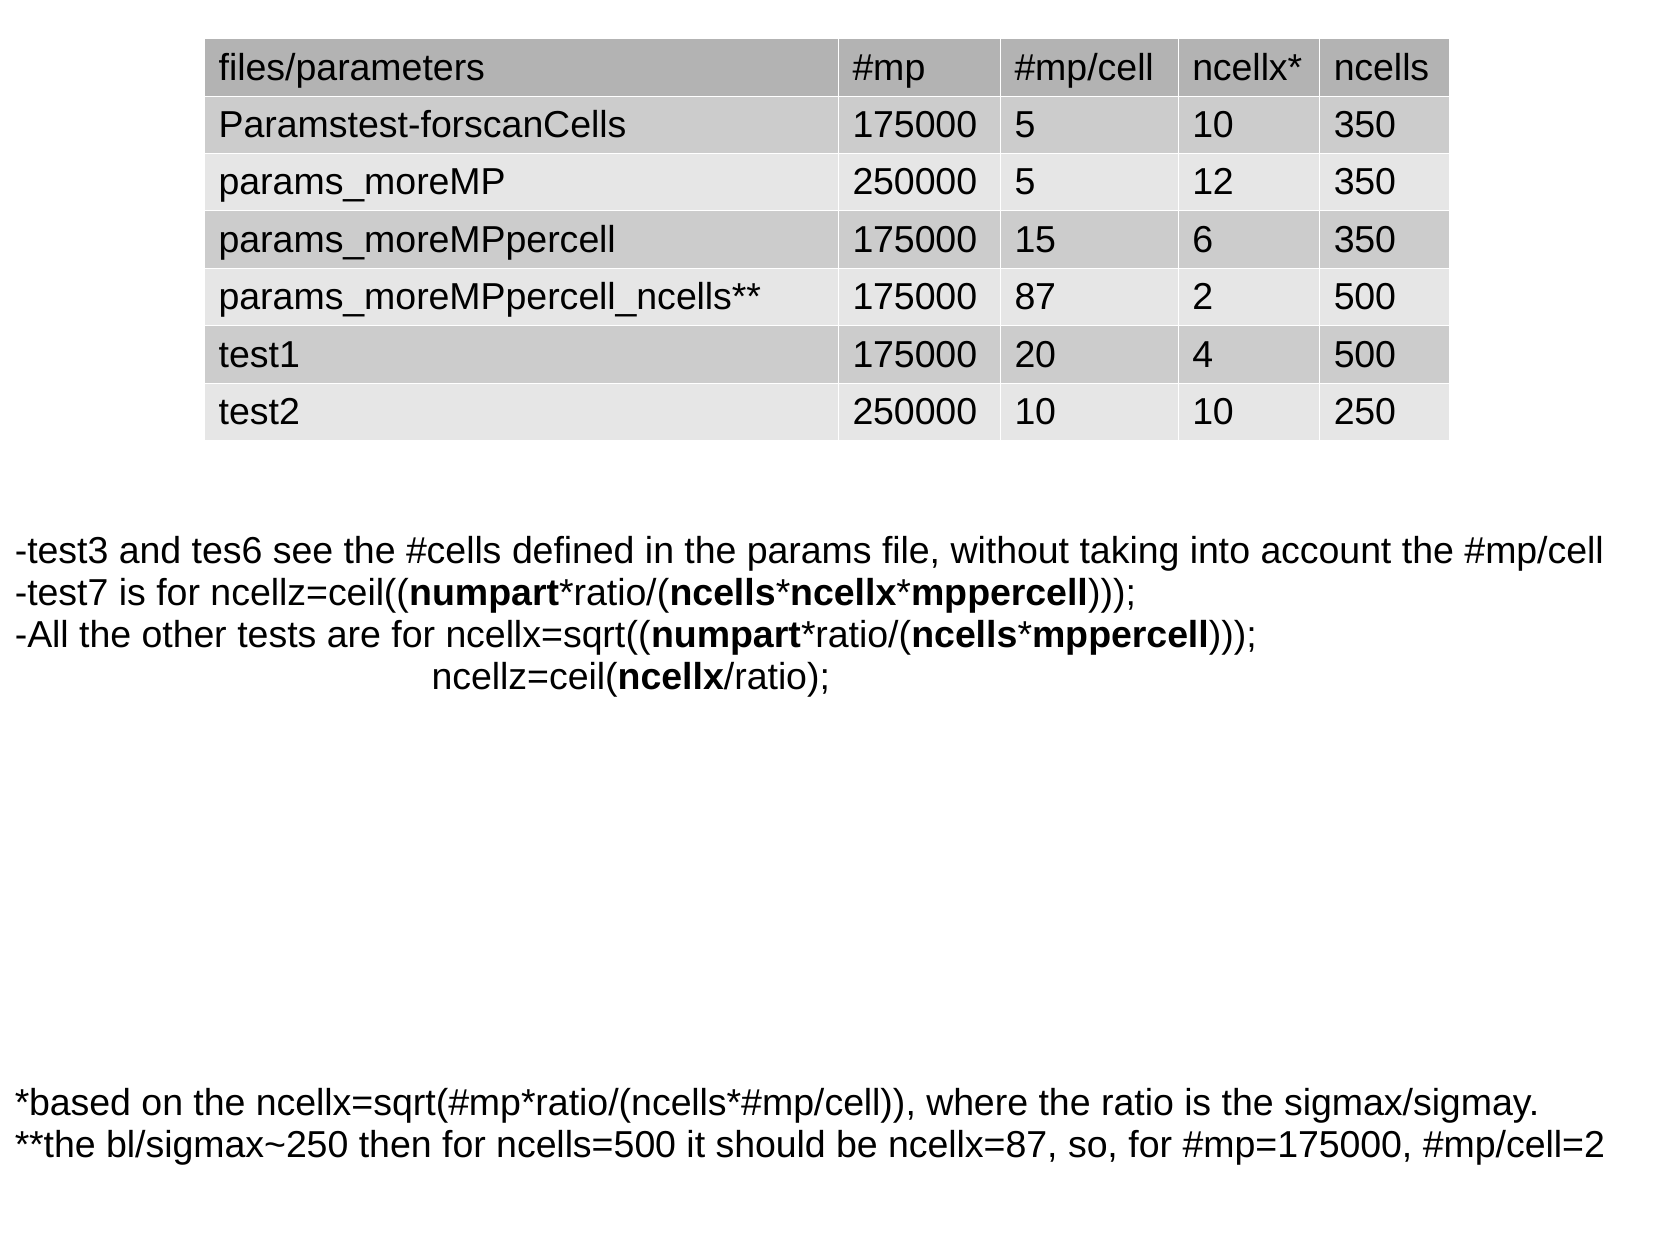

| files/parameters | #mp | #mp/cell | ncellx\* | ncells |
| --- | --- | --- | --- | --- |
| Paramstest-forscanCells | 175000 | 5 | 10 | 350 |
| params\_moreMP | 250000 | 5 | 12 | 350 |
| params\_moreMPpercell | 175000 | 15 | 6 | 350 |
| params\_moreMPpercell\_ncells\*\* | 175000 | 87 | 2 | 500 |
| test1 | 175000 | 20 | 4 | 500 |
| test2 | 250000 | 10 | 10 | 250 |
-test3 and tes6 see the #cells defined in the params file, without taking into account the #mp/cell
-test7 is for ncellz=ceil((numpart*ratio/(ncells*ncellx*mppercell)));
-All the other tests are for ncellx=sqrt((numpart*ratio/(ncells*mppercell)));
					 ncellz=ceil(ncellx/ratio);
*based on the ncellx=sqrt(#mp*ratio/(ncells*#mp/cell)), where the ratio is the sigmax/sigmay.
**the bl/sigmax~250 then for ncells=500 it should be ncellx=87, so, for #mp=175000, #mp/cell=2